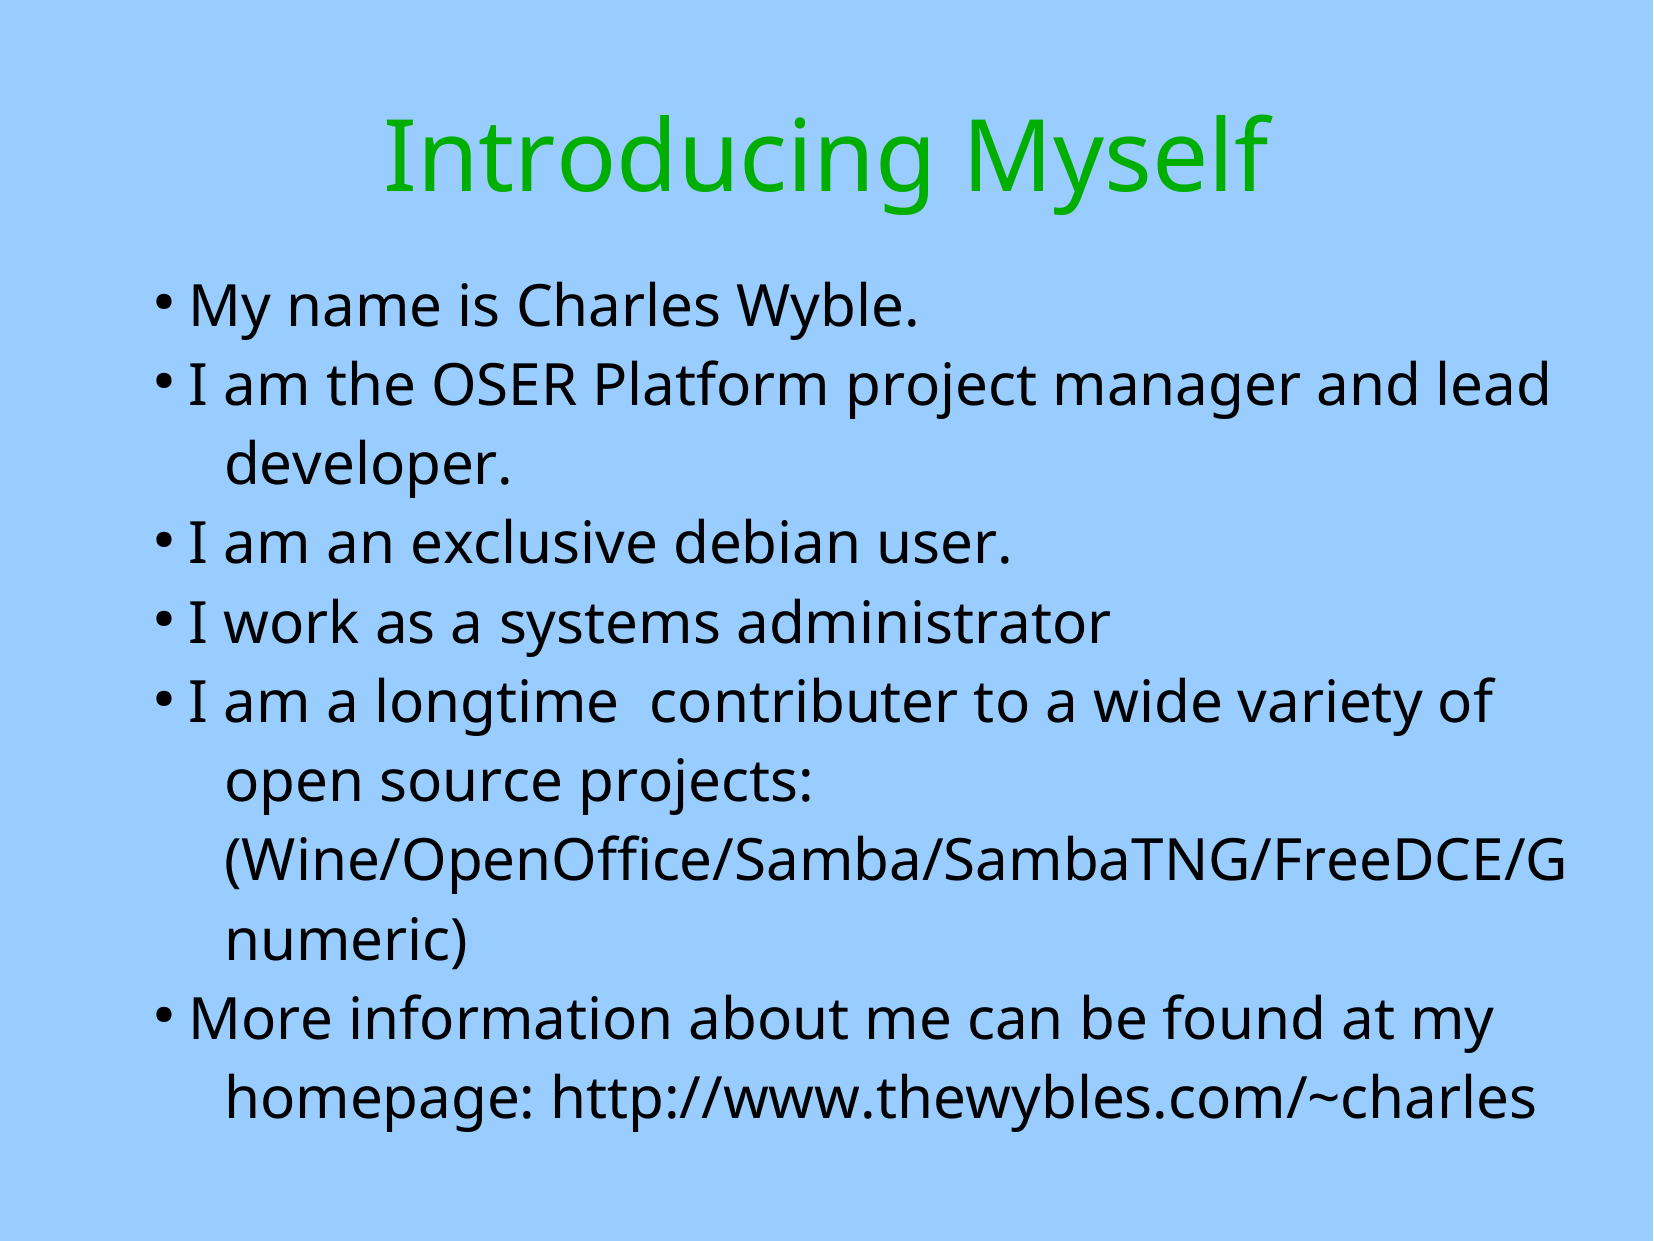

# Introducing Myself
My name is Charles Wyble.
I am the OSER Platform project manager and lead developer.
I am an exclusive debian user.
I work as a systems administrator
I am a longtime contributer to a wide variety of open source projects: (Wine/OpenOffice/Samba/SambaTNG/FreeDCE/Gnumeric)
More information about me can be found at my homepage: http://www.thewybles.com/~charles